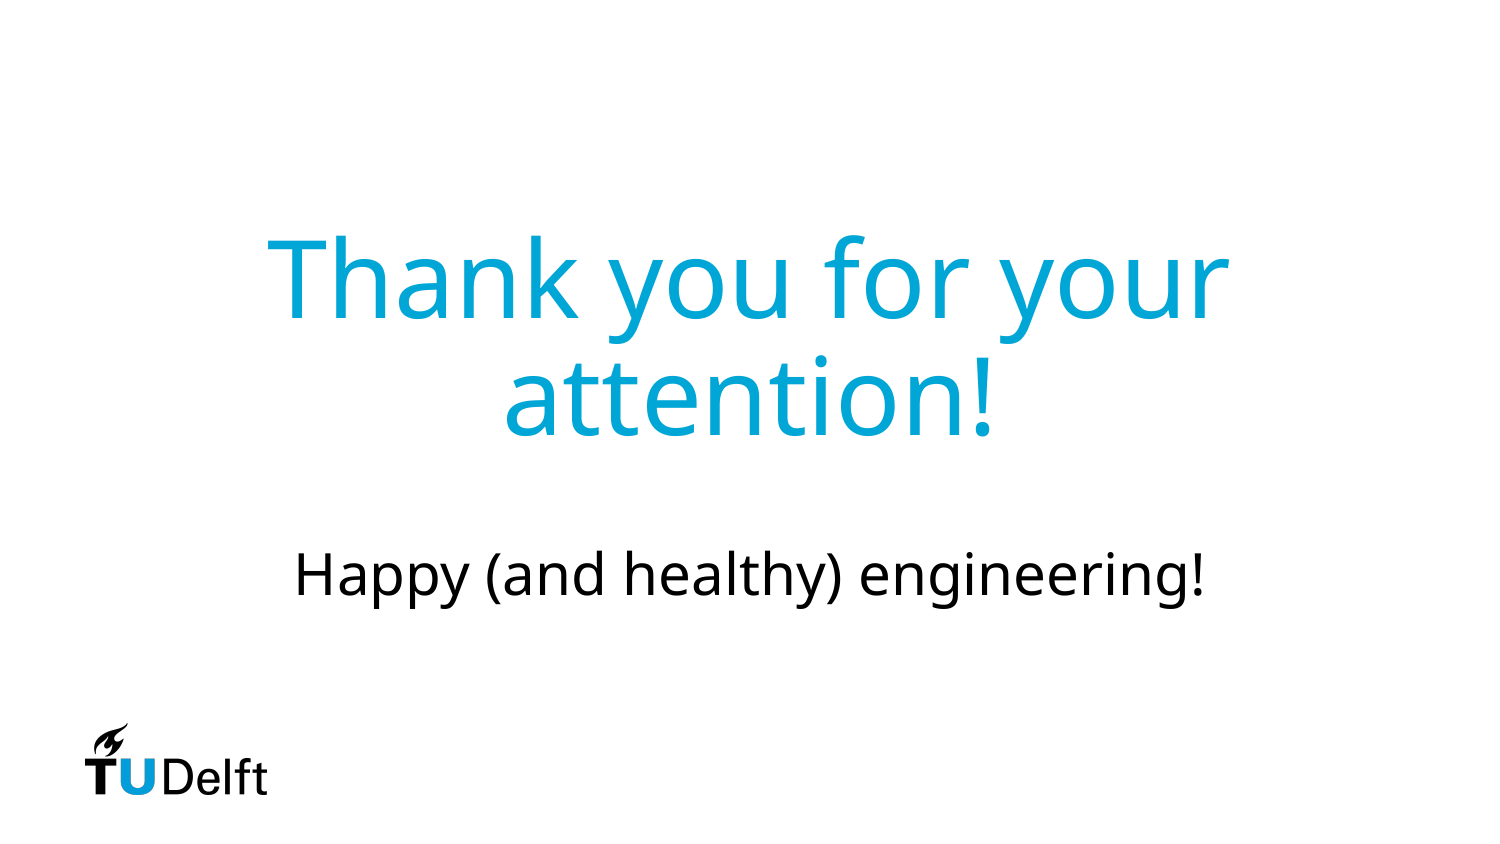

# Thank you for your attention!
Happy (and healthy) engineering!